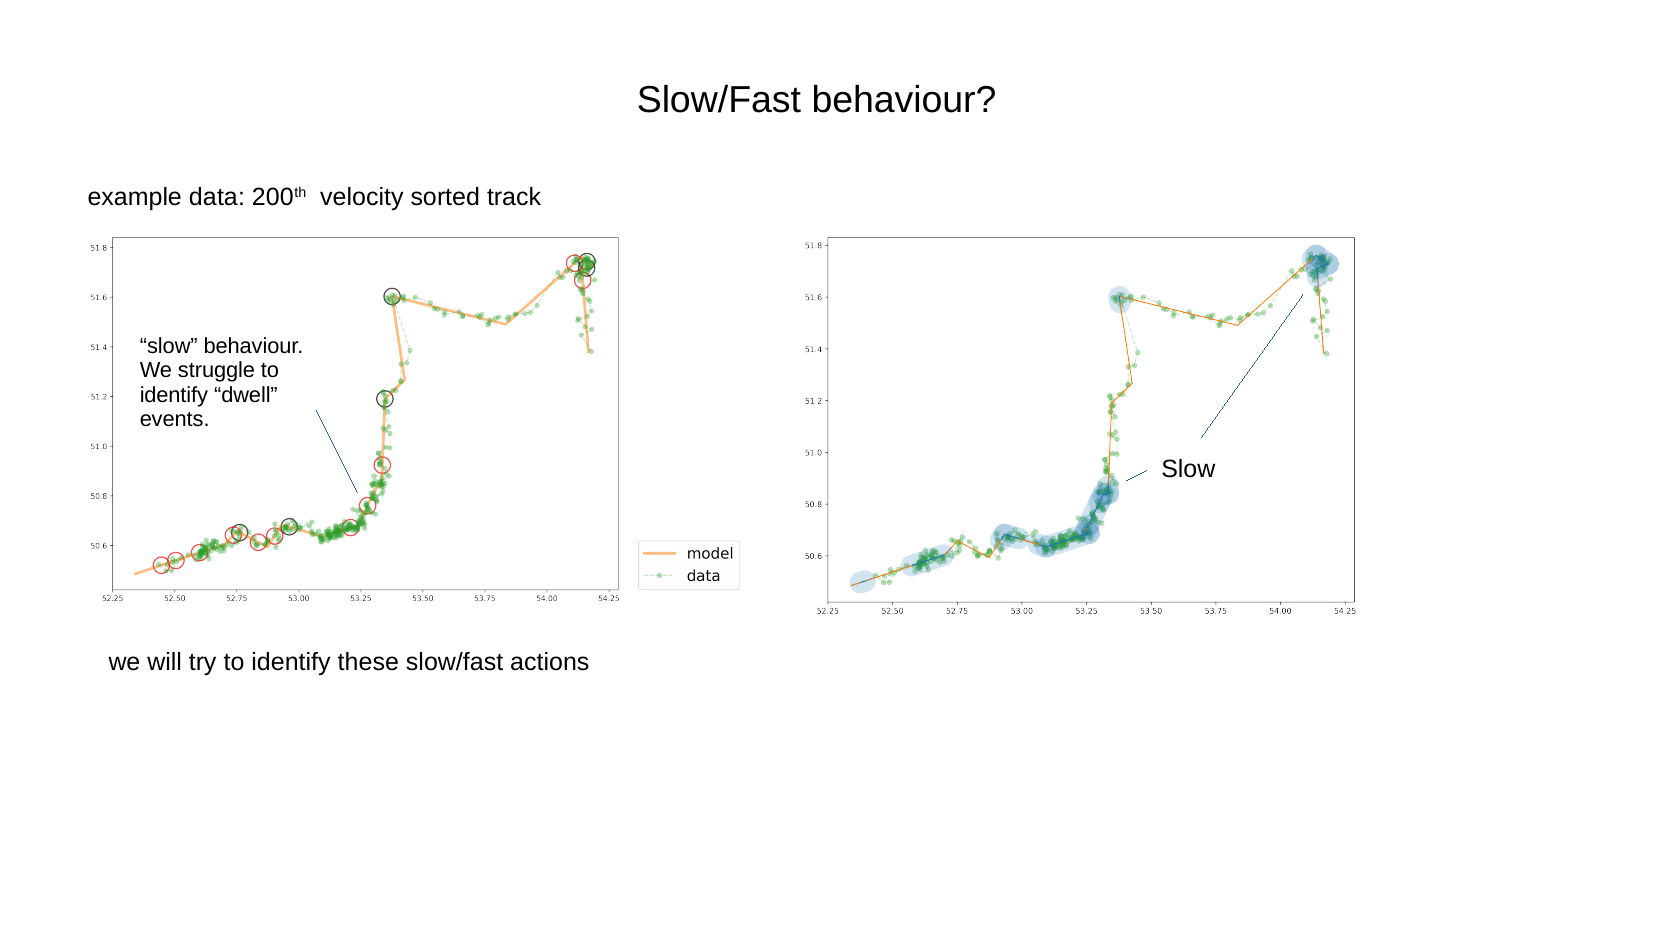

# Slow/Fast behaviour?
example data: 200th velocity sorted track
“slow” behaviour. We struggle to identify “dwell” events.
Slow
we will try to identify these slow/fast actions